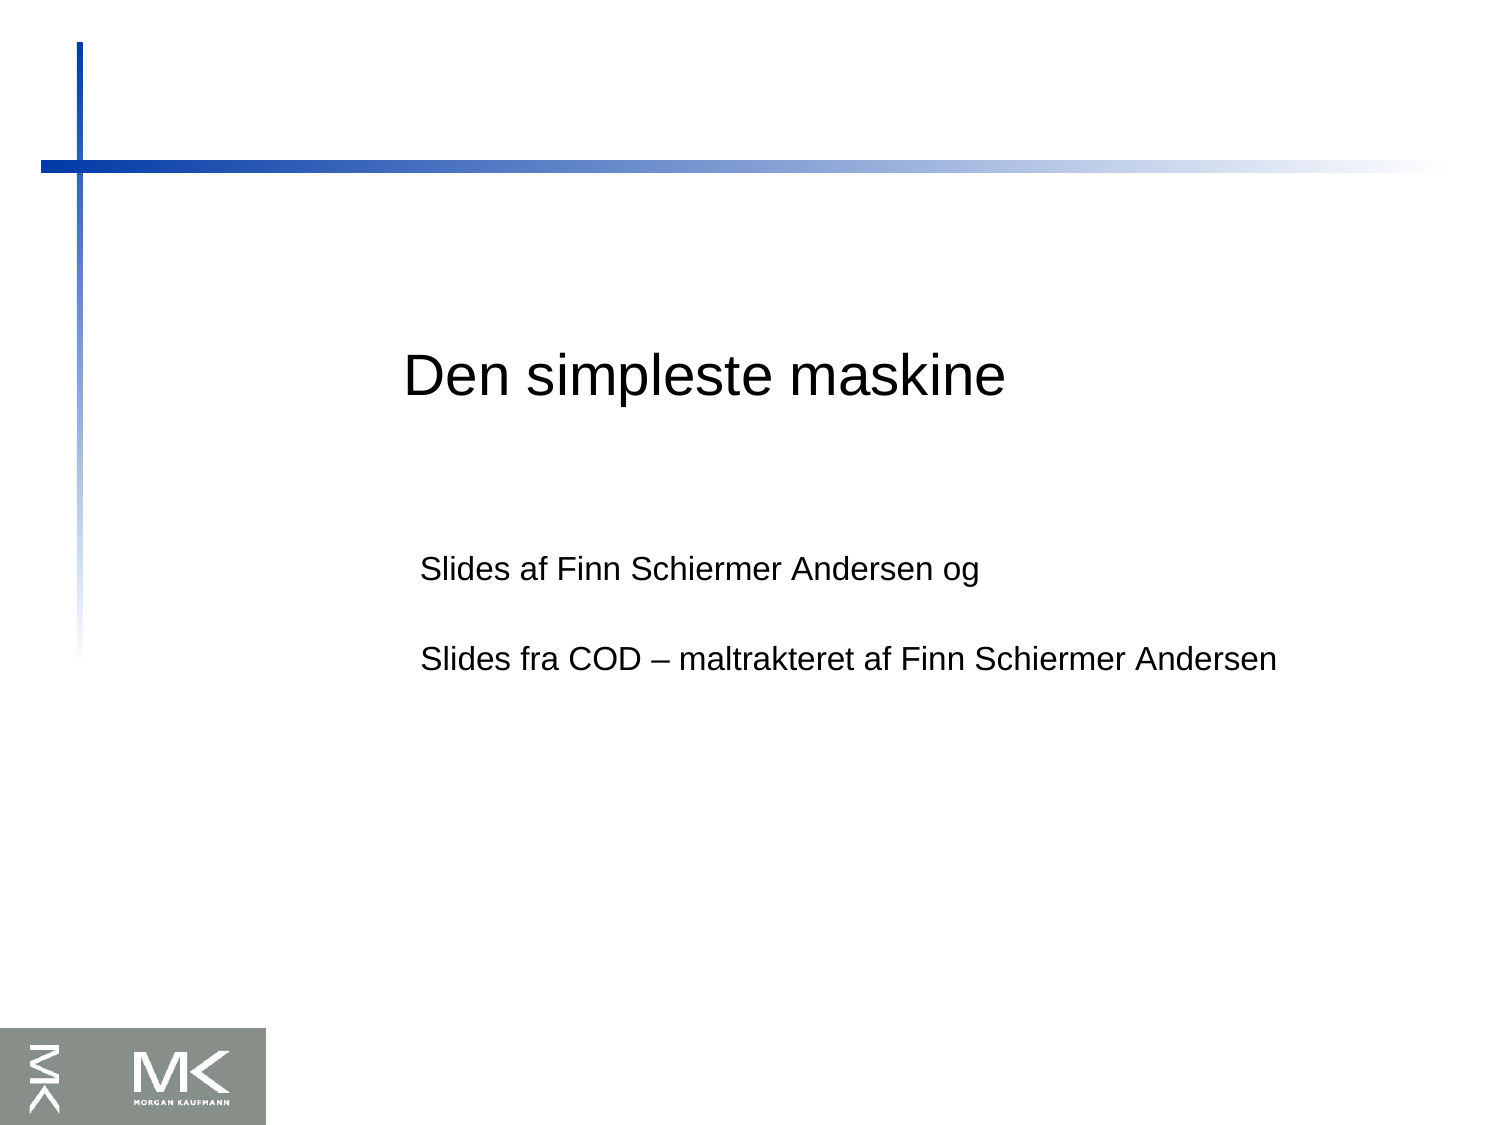

Den simpleste maskine
Slides af Finn Schiermer Andersen og
Slides fra COD – maltrakteret af Finn Schiermer Andersen